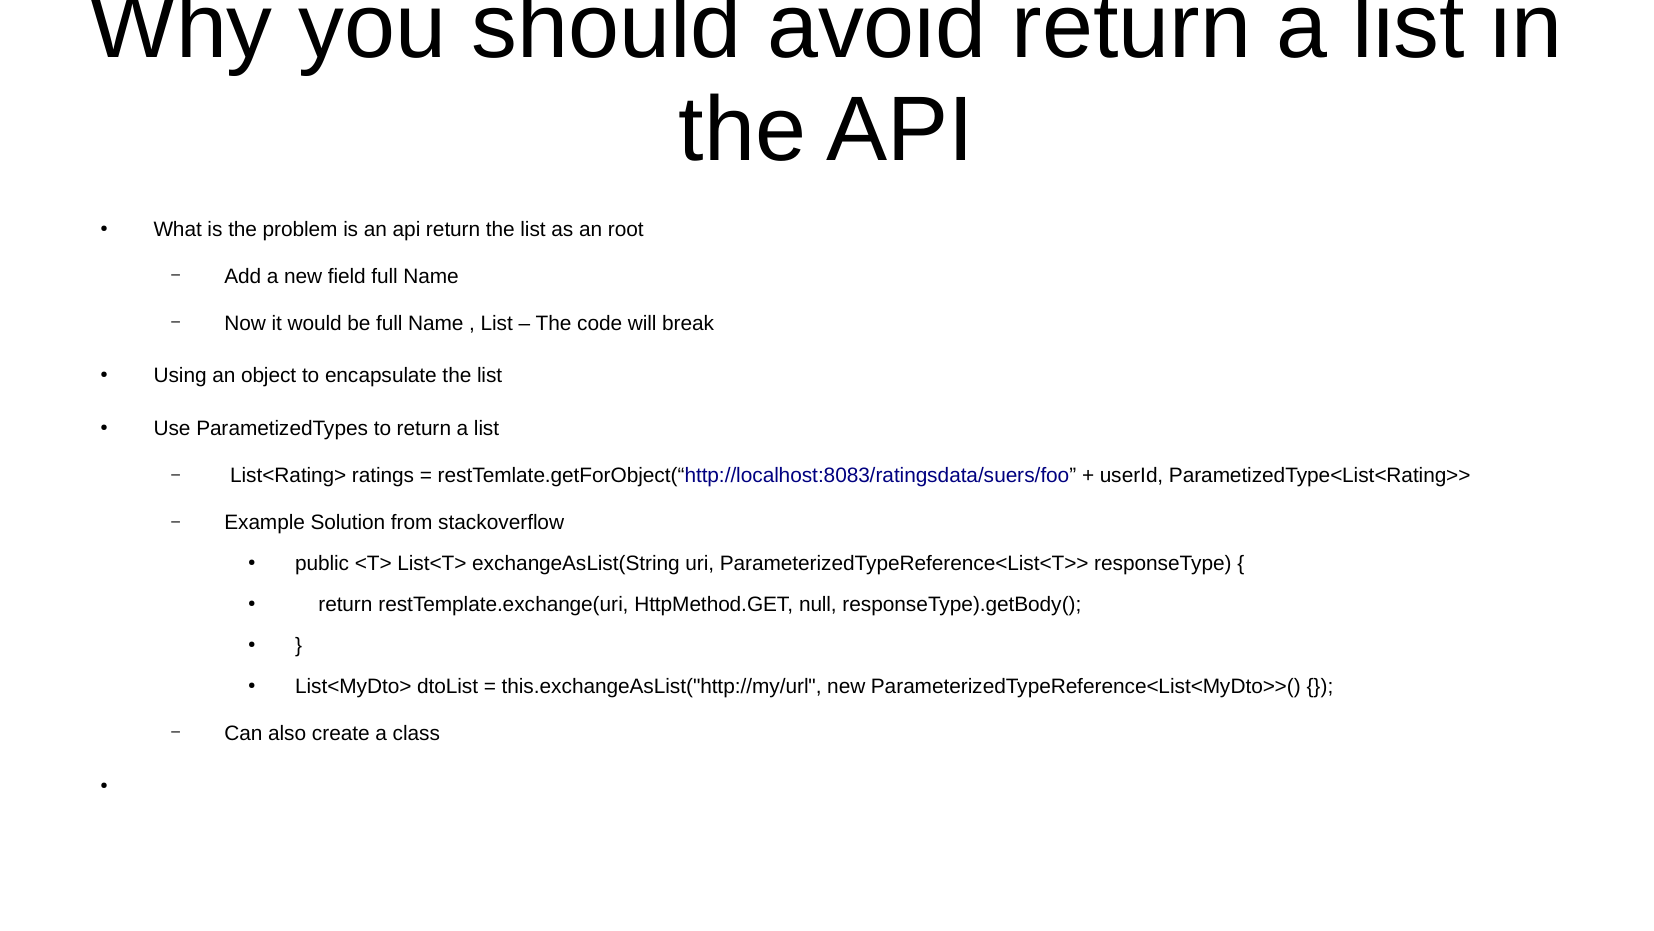

# Why you should avoid return a list in the API
What is the problem is an api return the list as an root
Add a new field full Name
Now it would be full Name , List – The code will break
Using an object to encapsulate the list
Use ParametizedTypes to return a list
 List<Rating> ratings = restTemlate.getForObject(“http://localhost:8083/ratingsdata/suers/foo” + userId, ParametizedType<List<Rating>>
Example Solution from stackoverflow
public <T> List<T> exchangeAsList(String uri, ParameterizedTypeReference<List<T>> responseType) {
 return restTemplate.exchange(uri, HttpMethod.GET, null, responseType).getBody();
}
List<MyDto> dtoList = this.exchangeAsList("http://my/url", new ParameterizedTypeReference<List<MyDto>>() {});
Can also create a class